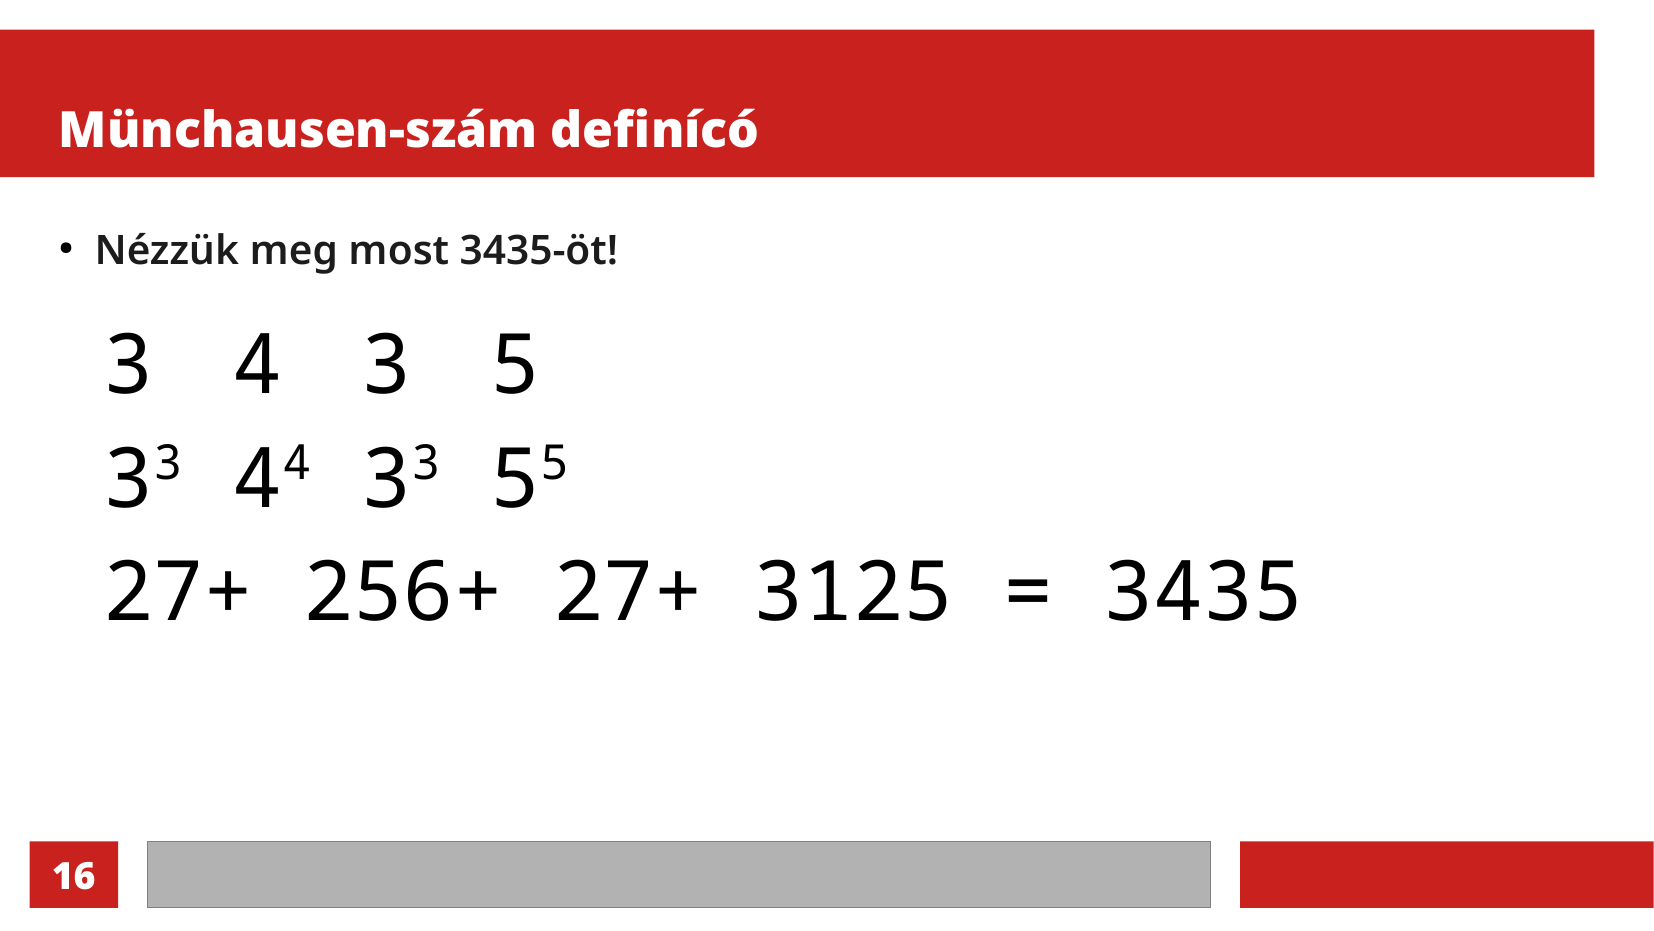

# Münchausen-szám definícó
Nézzük meg most 3435-öt!
3 4 3 5
33 44 33 55
27+ 256+ 27+ 3125 = 3435
16